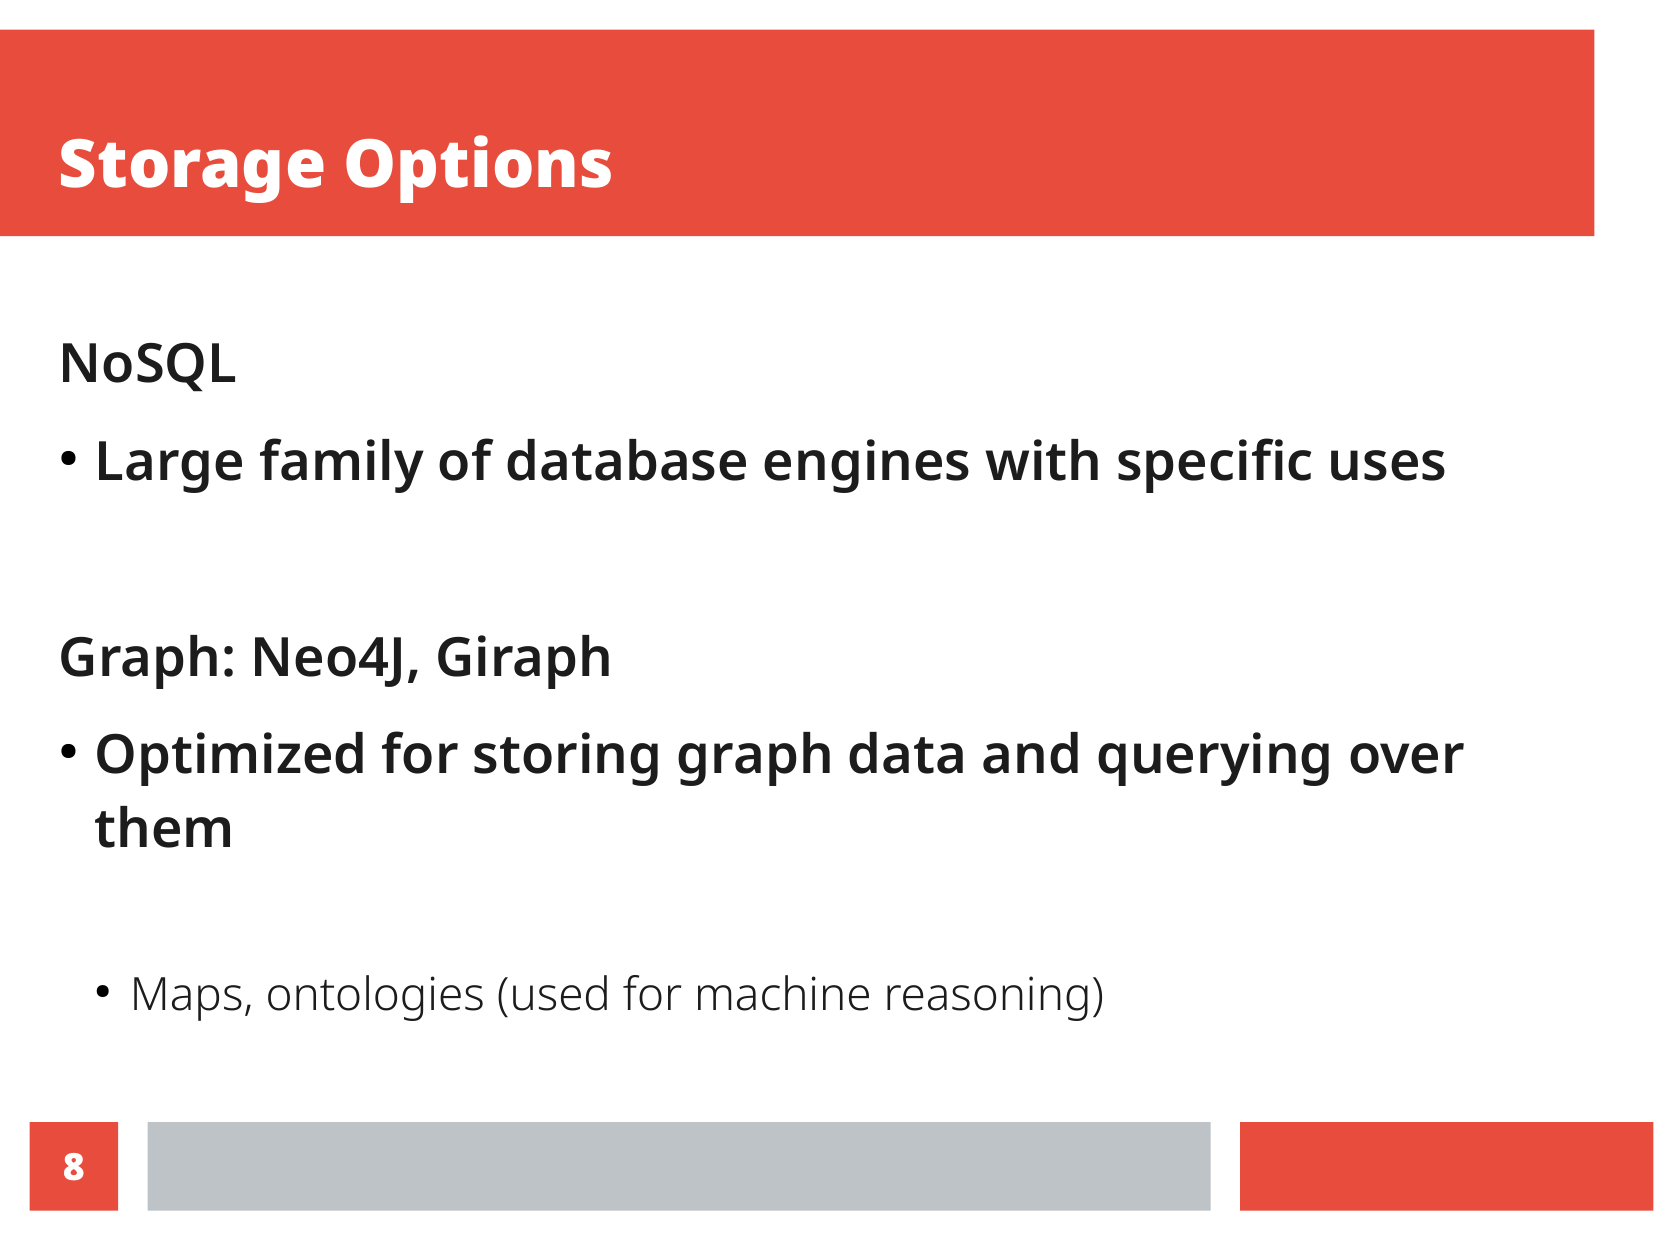

# Storage Options
NoSQL
Large family of database engines with specific uses
Graph: Neo4J, Giraph
Optimized for storing graph data and querying over them
Maps, ontologies (used for machine reasoning)
8